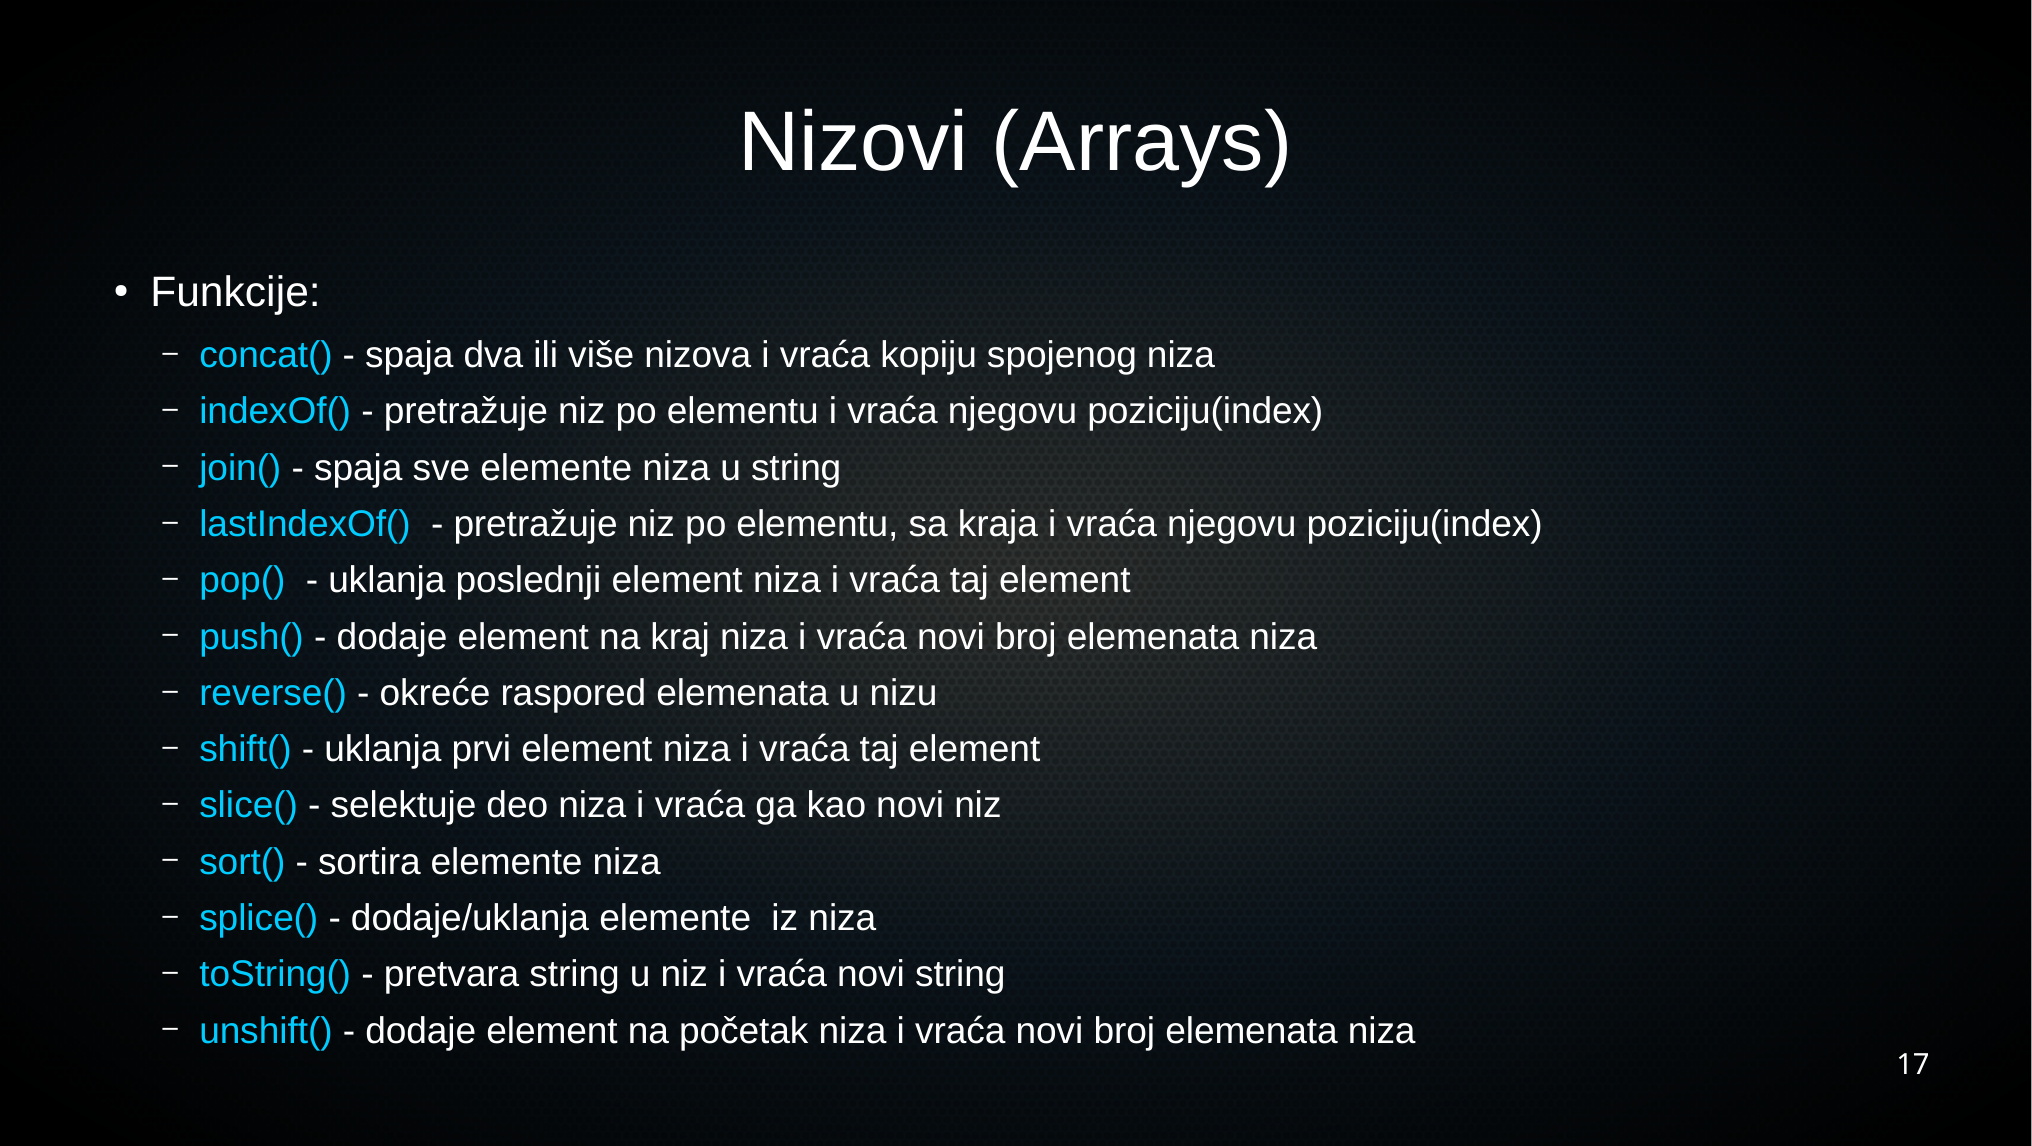

# Nizovi (Arrays)
Funkcije:
concat() - spaja dva ili više nizova i vraća kopiju spojenog niza
indexOf() - pretražuje niz po elementu i vraća njegovu poziciju(index)
join() - spaja sve elemente niza u string
lastIndexOf() - pretražuje niz po elementu, sa kraja i vraća njegovu poziciju(index)
pop() - uklanja poslednji element niza i vraća taj element
push() - dodaje element na kraj niza i vraća novi broj elemenata niza
reverse() - okreće raspored elemenata u nizu
shift() - uklanja prvi element niza i vraća taj element
slice() - selektuje deo niza i vraća ga kao novi niz
sort() - sortira elemente niza
splice() - dodaje/uklanja elemente iz niza
toString() - pretvara string u niz i vraća novi string
unshift() - dodaje element na početak niza i vraća novi broj elemenata niza
17